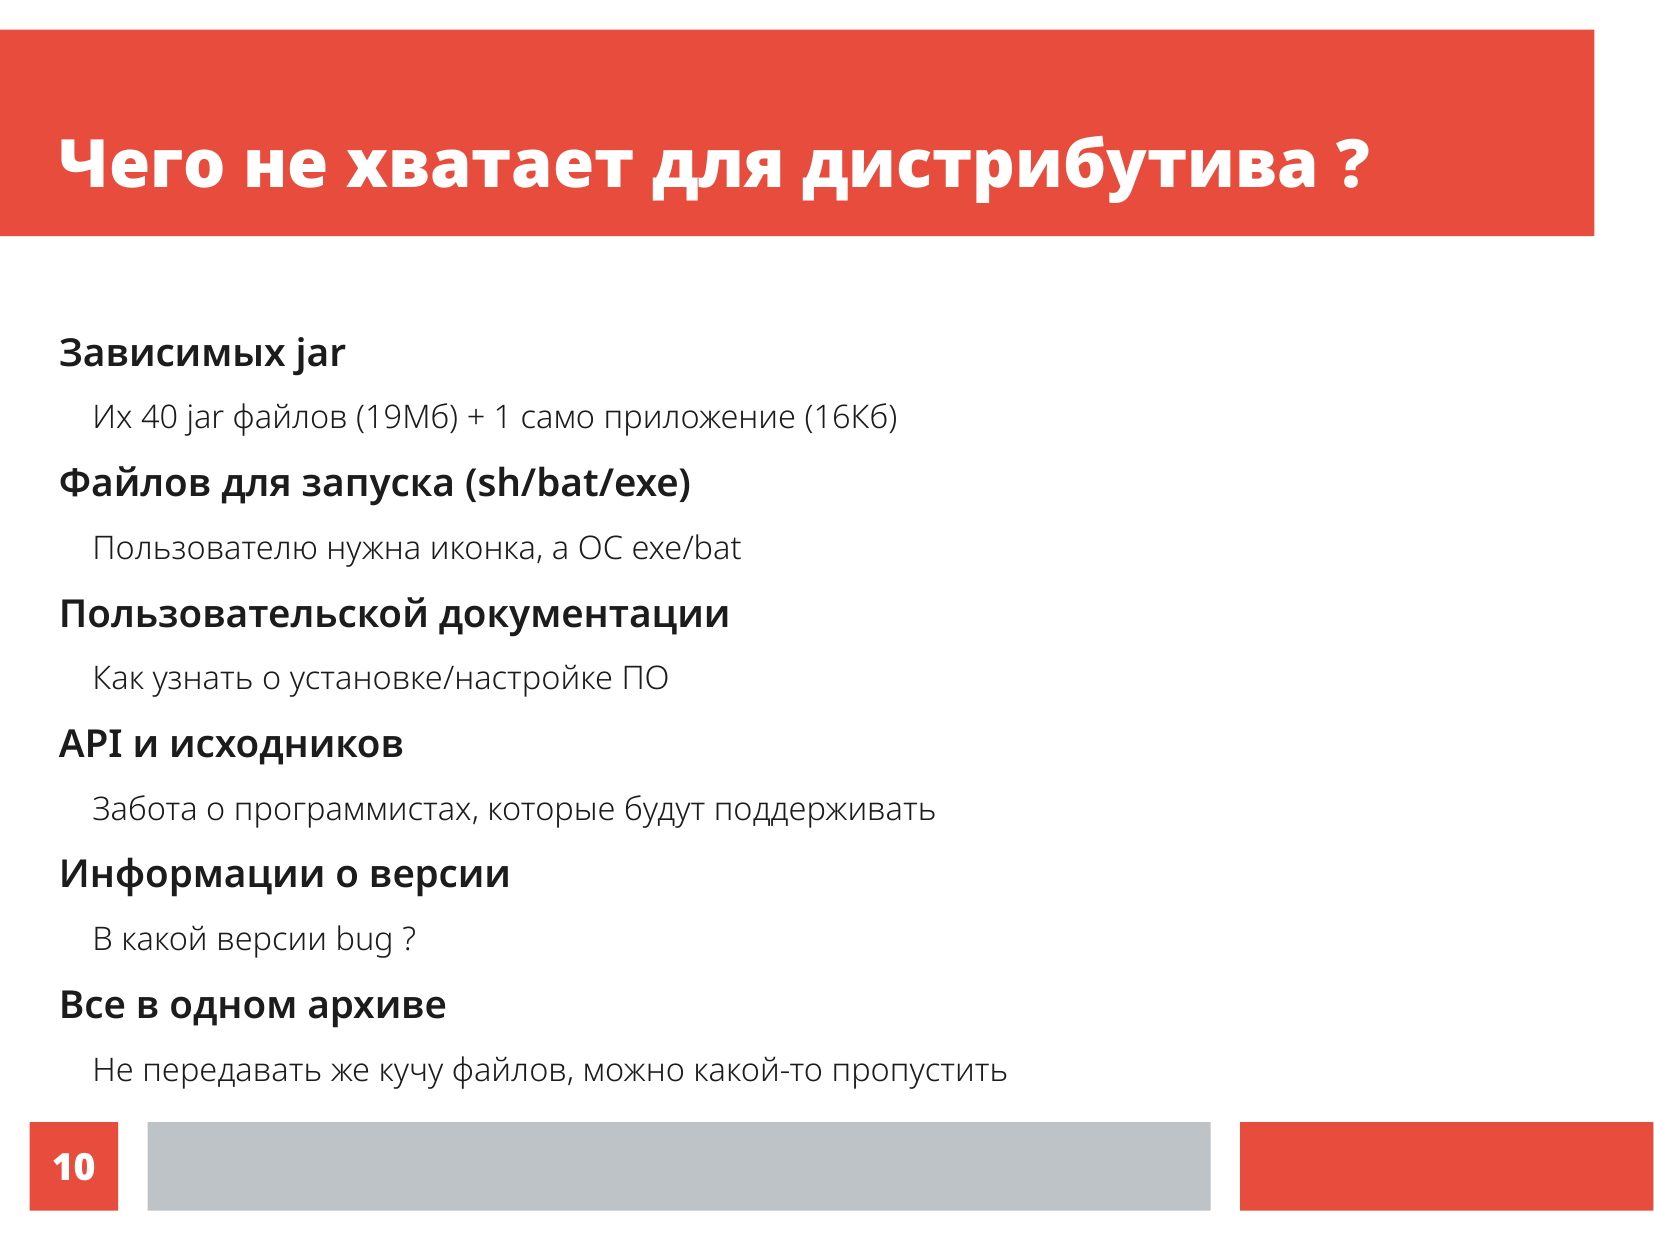

# Чего не хватает для дистрибутива ?
Зависимых jar
Их 40 jar файлов (19Мб) + 1 само приложение (16Кб)
Файлов для запуска (sh/bat/exe)
Пользователю нужна иконка, а ОС exe/bat
Пользовательской документации
Как узнать о установке/настройке ПО
API и исходников
Забота о программистах, которые будут поддерживать
Информации о версии
В какой версии bug ?
Все в одном архиве
Не передавать же кучу файлов, можно какой-то пропустить
10